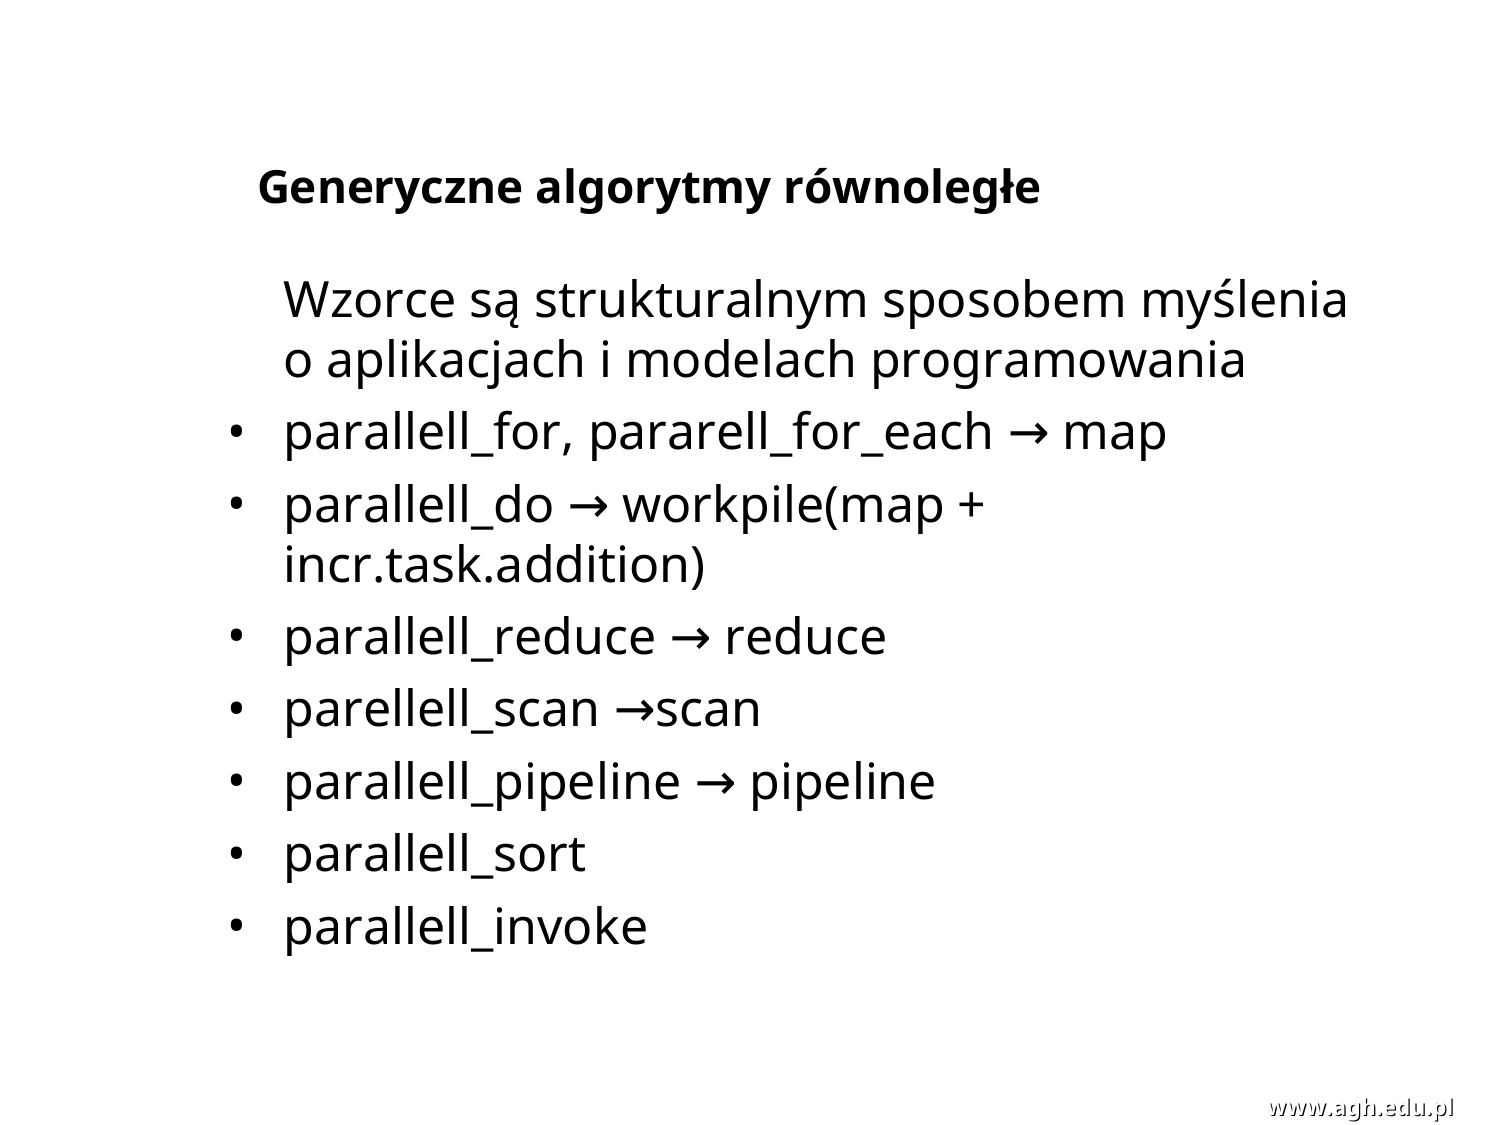

# Generyczne algorytmy równoległe
Wzorce są strukturalnym sposobem myślenia o aplikacjach i modelach programowania
parallell_for, pararell_for_each → map
parallell_do → workpile(map + incr.task.addition)
parallell_reduce → reduce
parellell_scan →scan
parallell_pipeline → pipeline
parallell_sort
parallell_invoke
www.agh.edu.pl